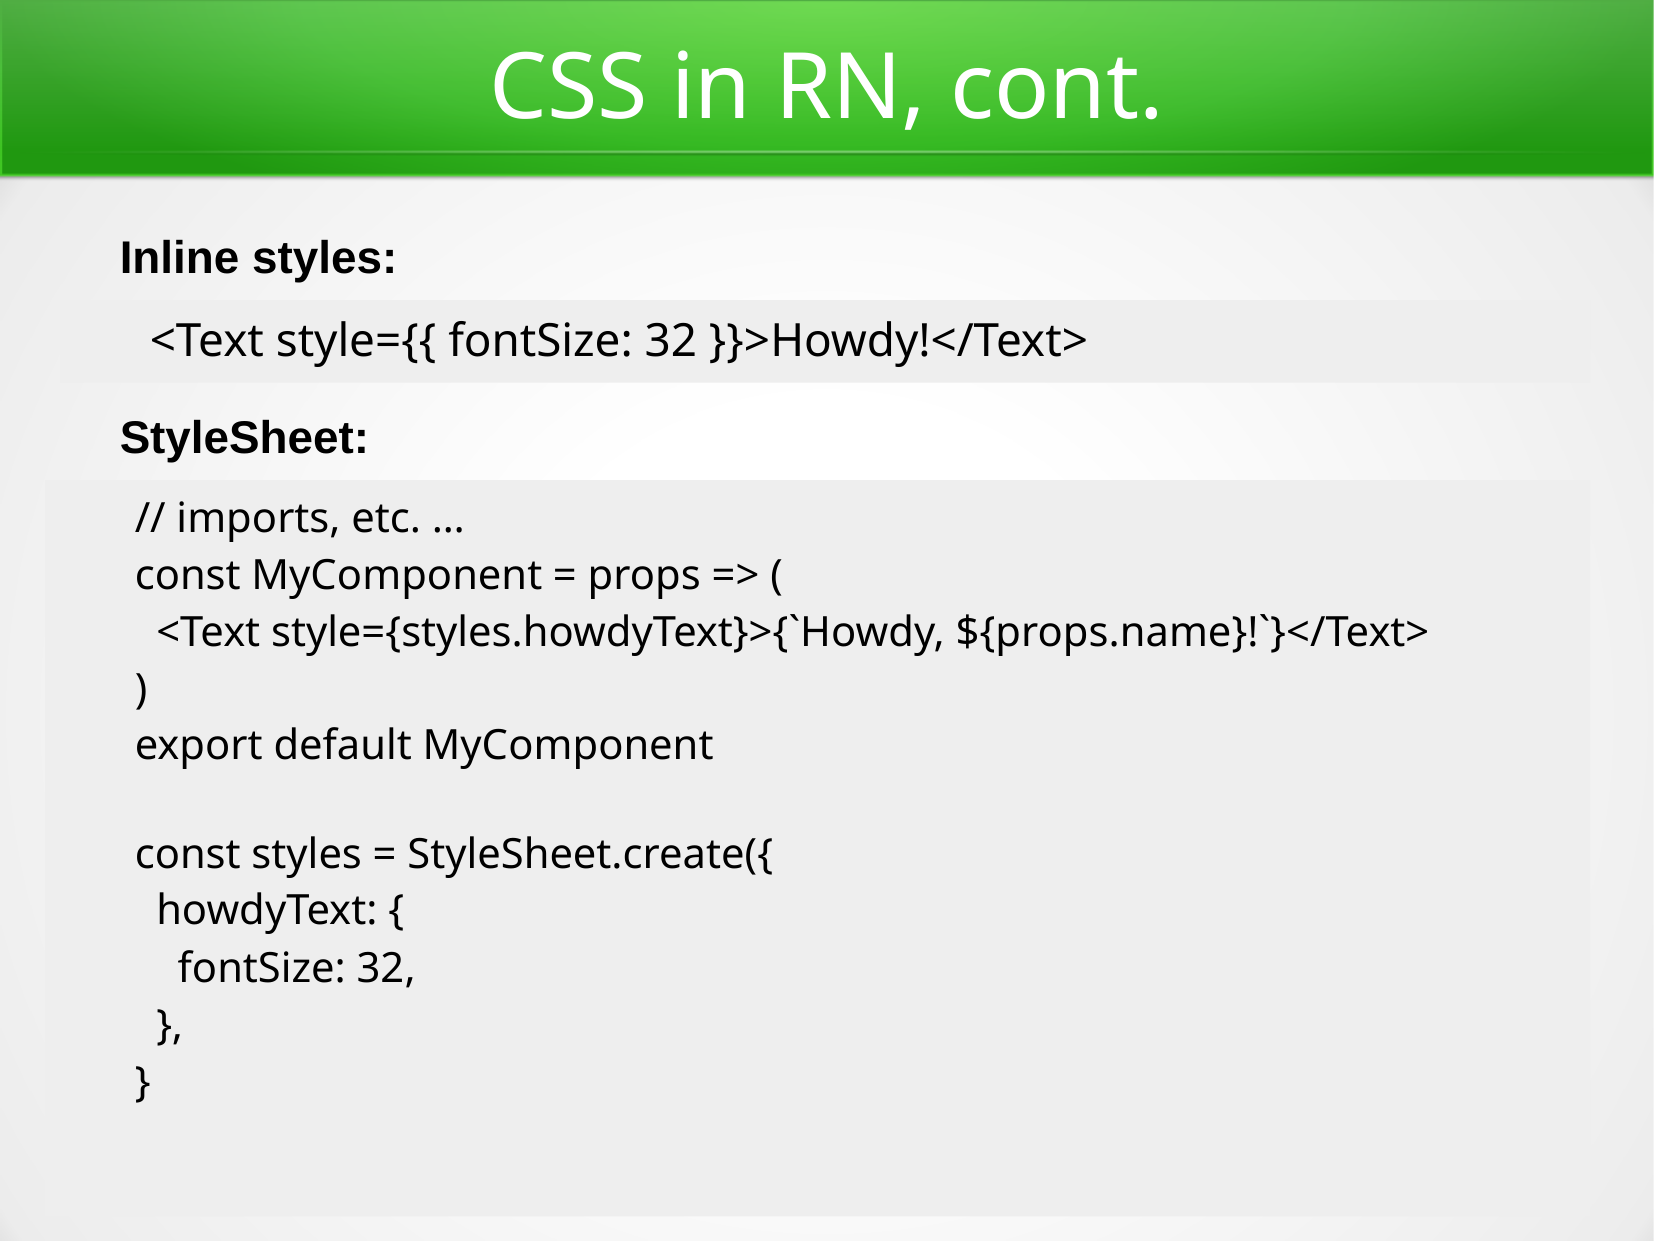

# CSS in RN, cont.
Inline styles:
<Text style={{ fontSize: 32 }}>Howdy!</Text>
StyleSheet:
// imports, etc. …
const MyComponent = props => (
 <Text style={styles.howdyText}>{`Howdy, ${props.name}!`}</Text>
)
export default MyComponent
const styles = StyleSheet.create({
 howdyText: {
 fontSize: 32,
 },
}